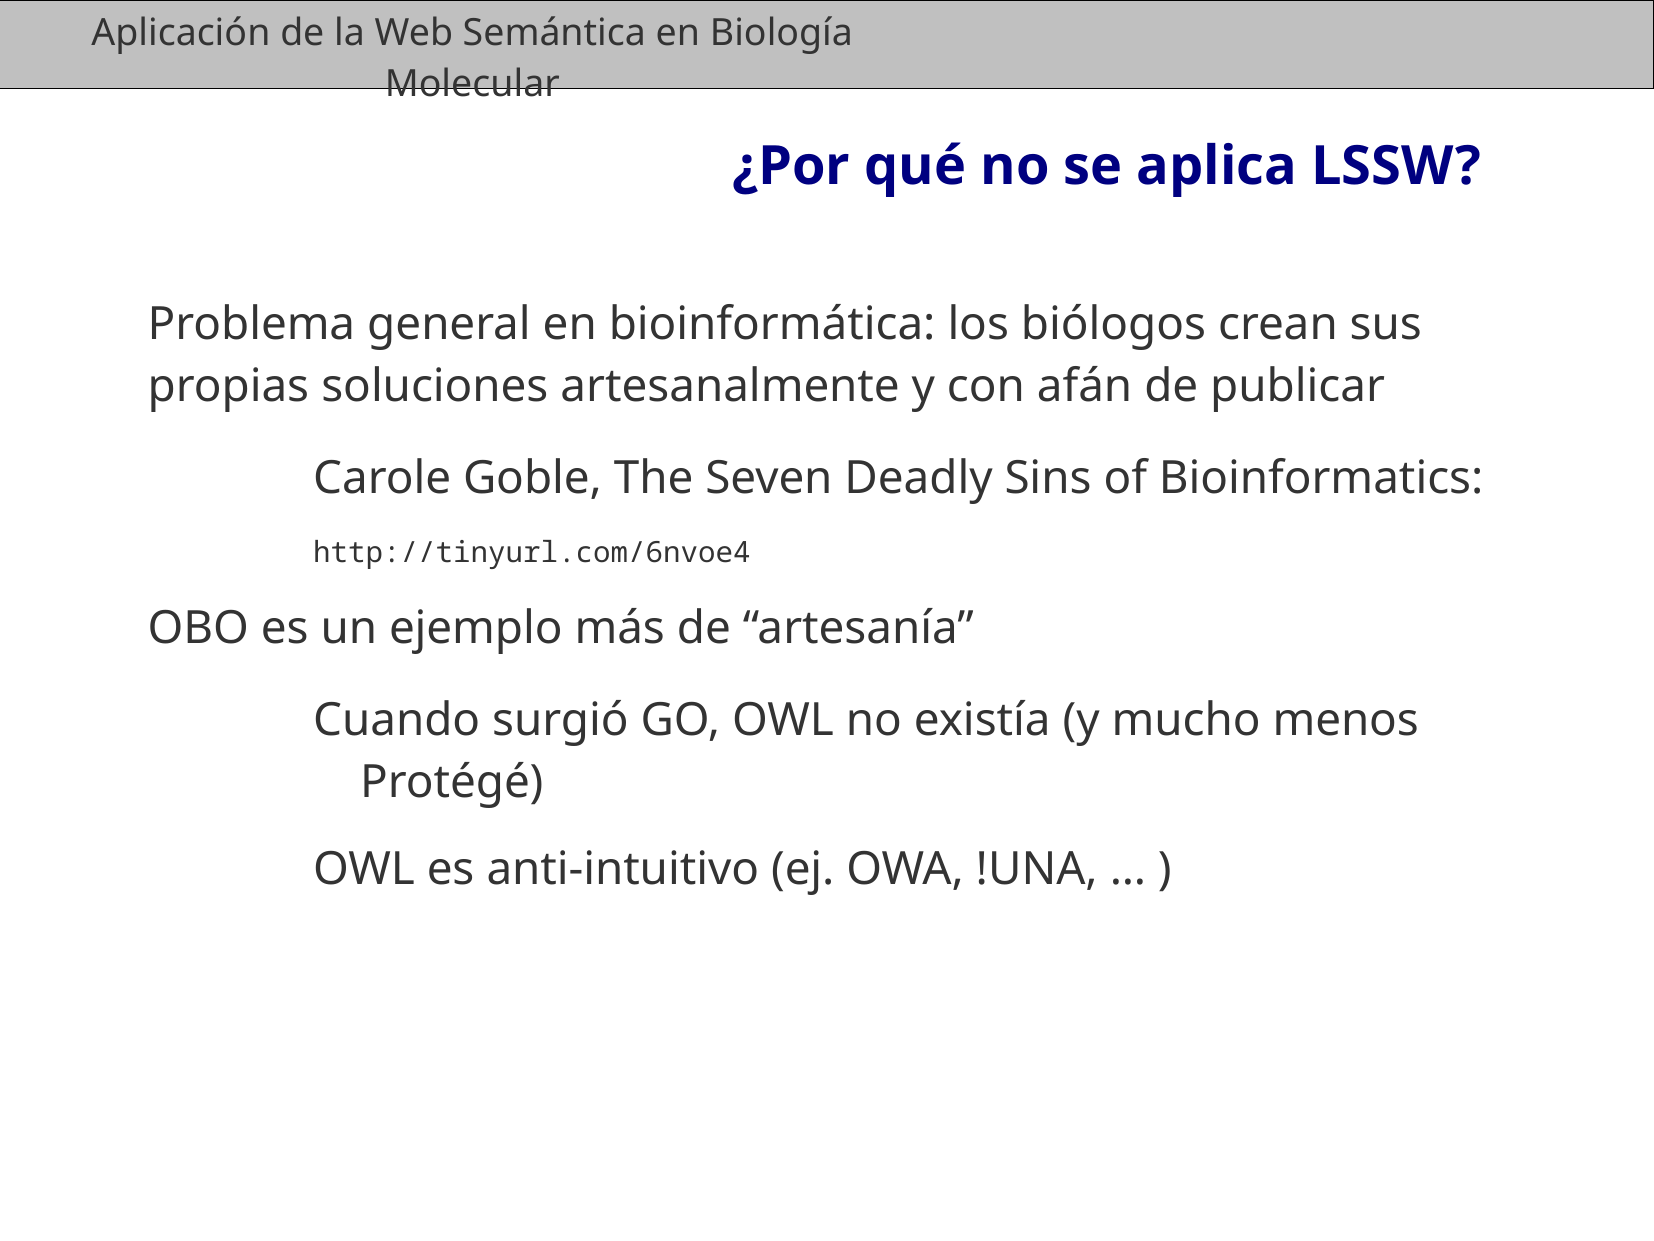

Aplicación de la Web Semántica en Biología Molecular
¿Por qué no se aplica LSSW?
# Problema general en bioinformática: los biólogos crean sus propias soluciones artesanalmente y con afán de publicar
Carole Goble, The Seven Deadly Sins of Bioinformatics:
http://tinyurl.com/6nvoe4
OBO es un ejemplo más de “artesanía”
Cuando surgió GO, OWL no existía (y mucho menos Protégé)
OWL es anti-intuitivo (ej. OWA, !UNA, … )